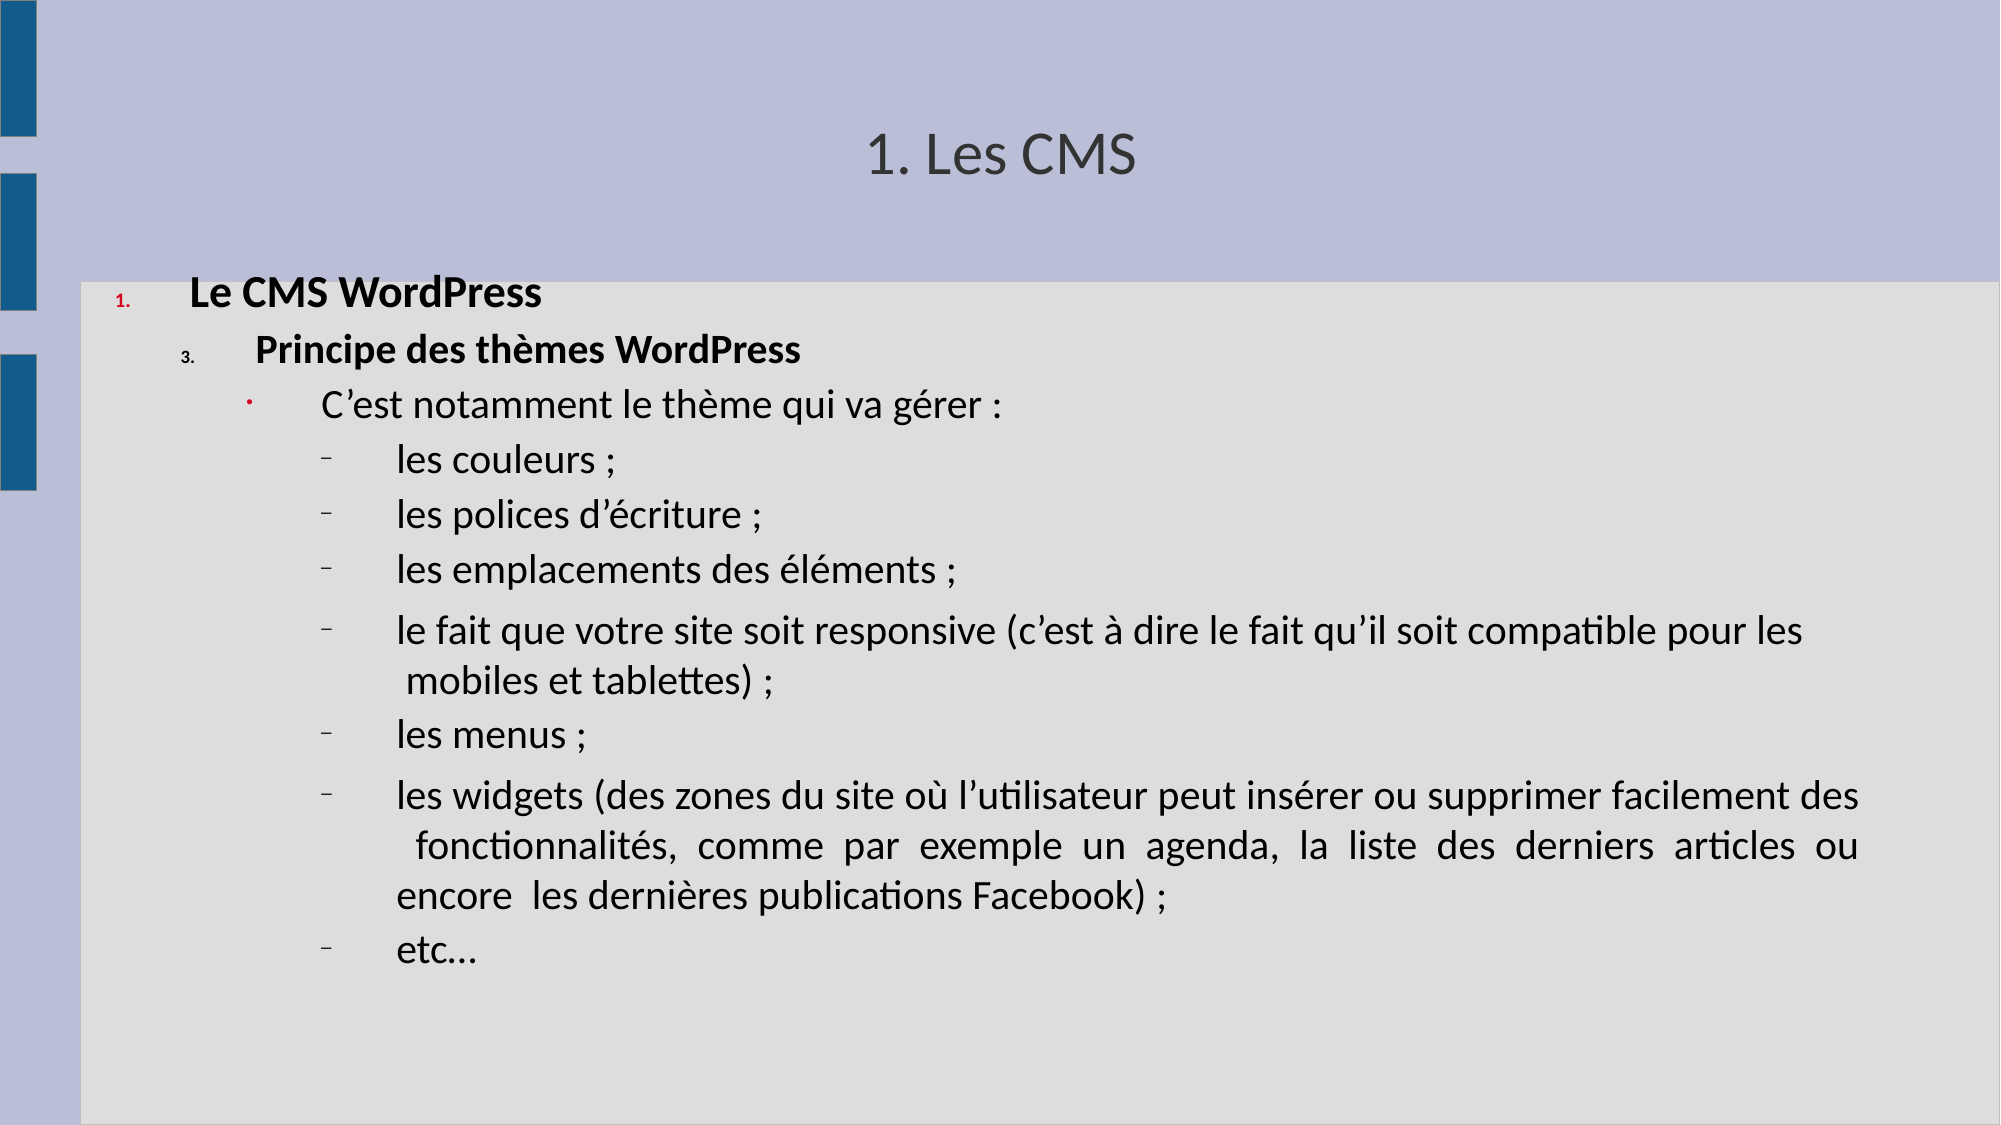

# 1. Les CMS
Le CMS WordPress
Principe des thèmes WordPress
C’est notamment le thème qui va gérer :
les couleurs ;
les polices d’écriture ;
les emplacements des éléments ;
le fait que votre site soit responsive (c’est à dire le fait qu’il soit compatible pour les mobiles et tablettes) ;
les menus ;
les widgets (des zones du site où l’utilisateur peut insérer ou supprimer facilement des fonctionnalités, comme par exemple un agenda, la liste des derniers articles ou encore les dernières publications Facebook) ;
etc…